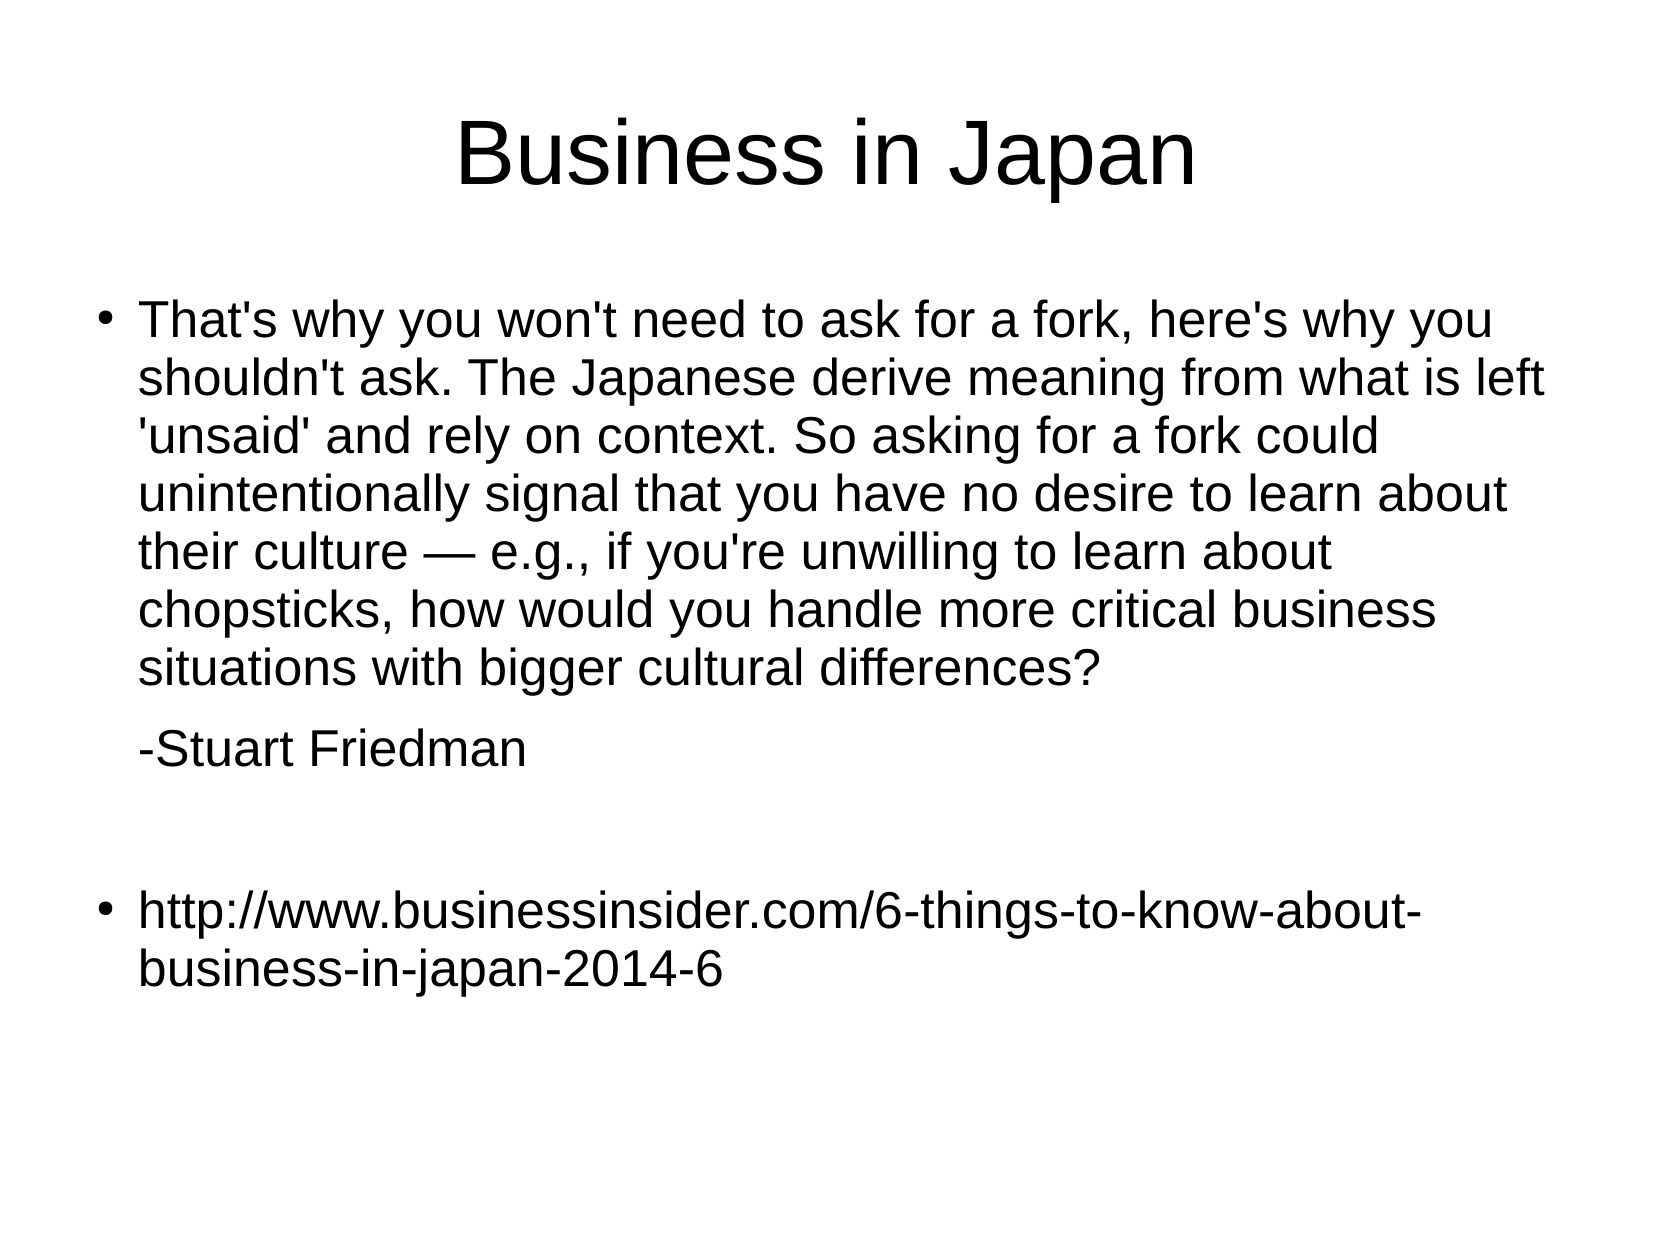

# Business in Japan
That's why you won't need to ask for a fork, here's why you shouldn't ask. The Japanese derive meaning from what is left 'unsaid' and rely on context. So asking for a fork could unintentionally signal that you have no desire to learn about their culture — e.g., if you're unwilling to learn about chopsticks, how would you handle more critical business situations with bigger cultural differences?
-Stuart Friedman
http://www.businessinsider.com/6-things-to-know-about-business-in-japan-2014-6